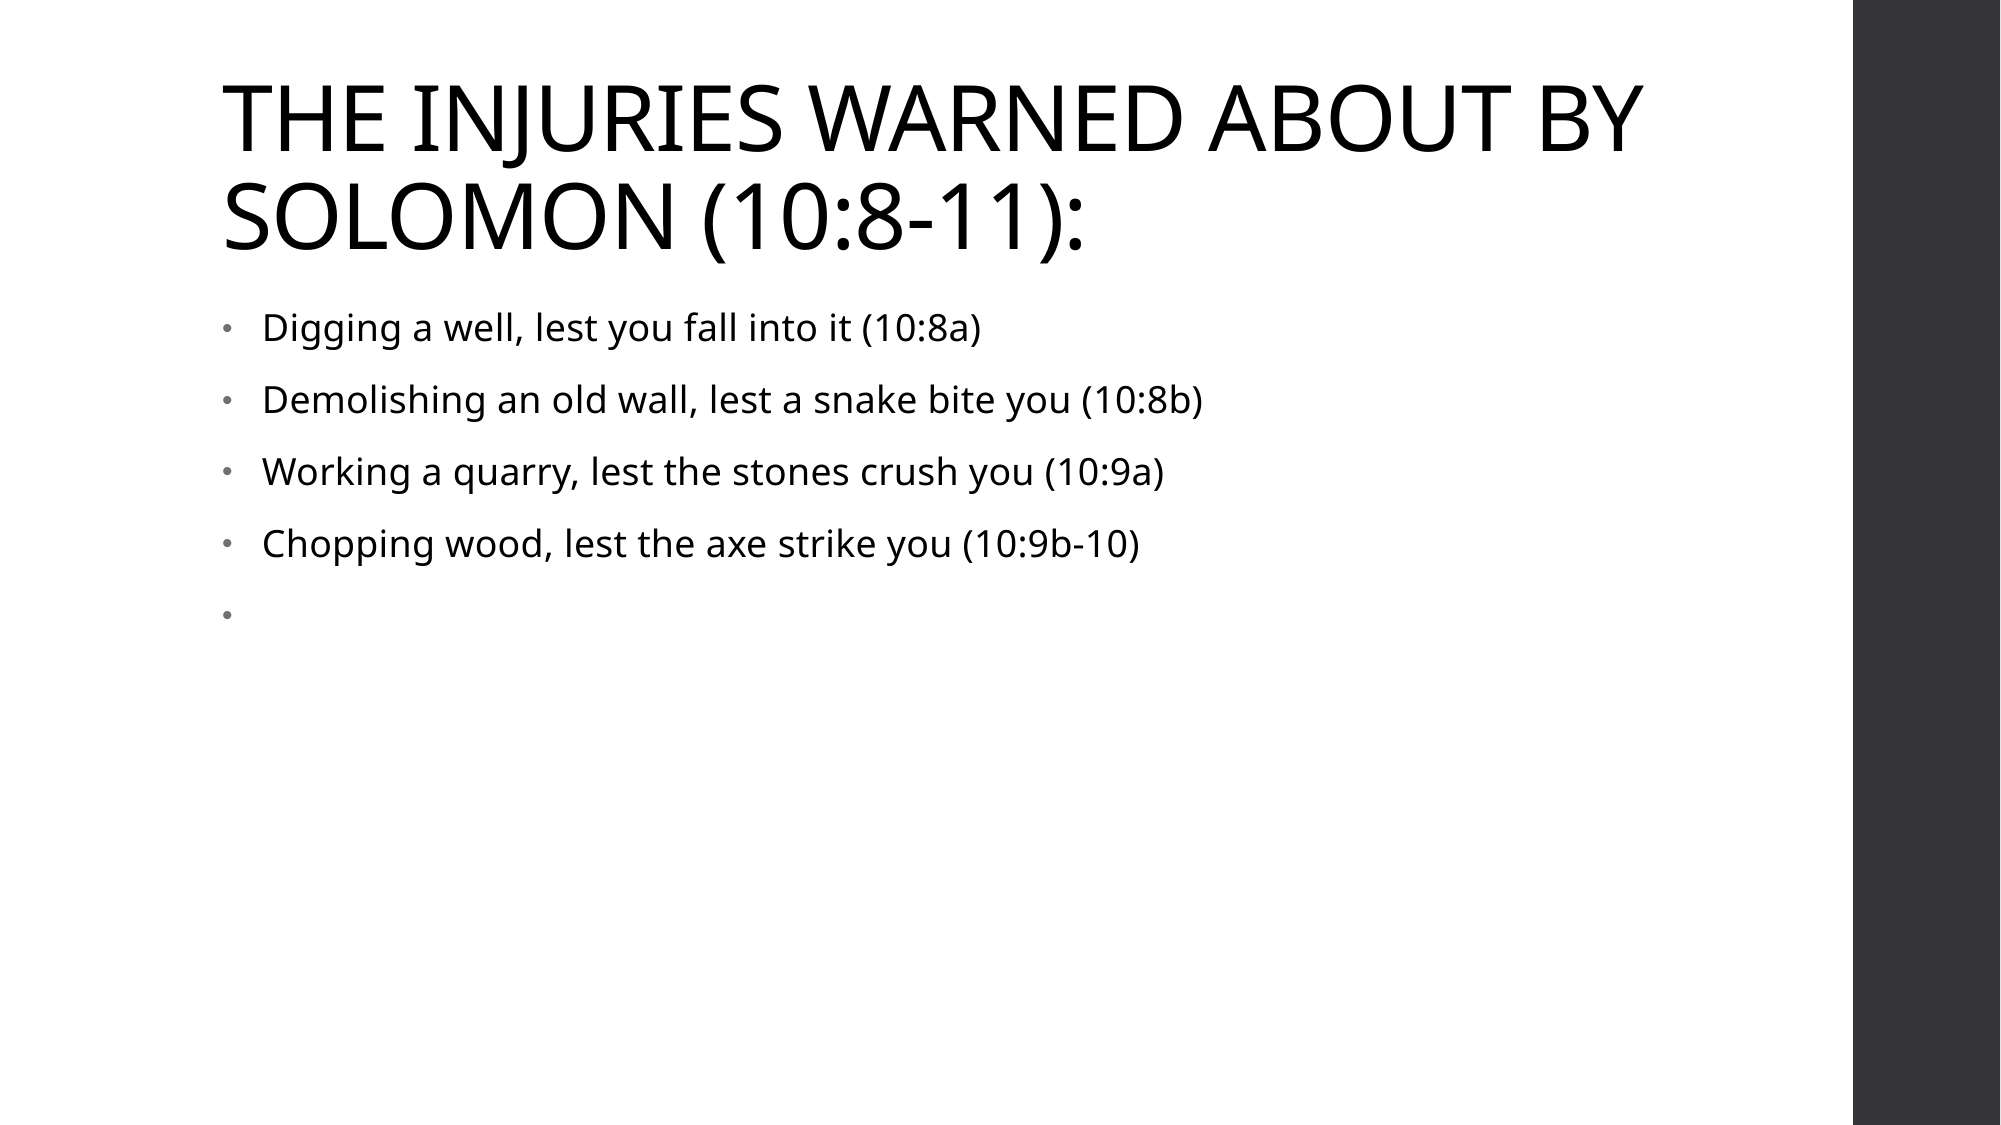

# THE INJURIES WARNED ABOUT BY SOLOMON (10:8-11):
 Digging a well, lest you fall into it (10:8a)
 Demolishing an old wall, lest a snake bite you (10:8b)
 Working a quarry, lest the stones crush you (10:9a)
 Chopping wood, lest the axe strike you (10:9b-10)